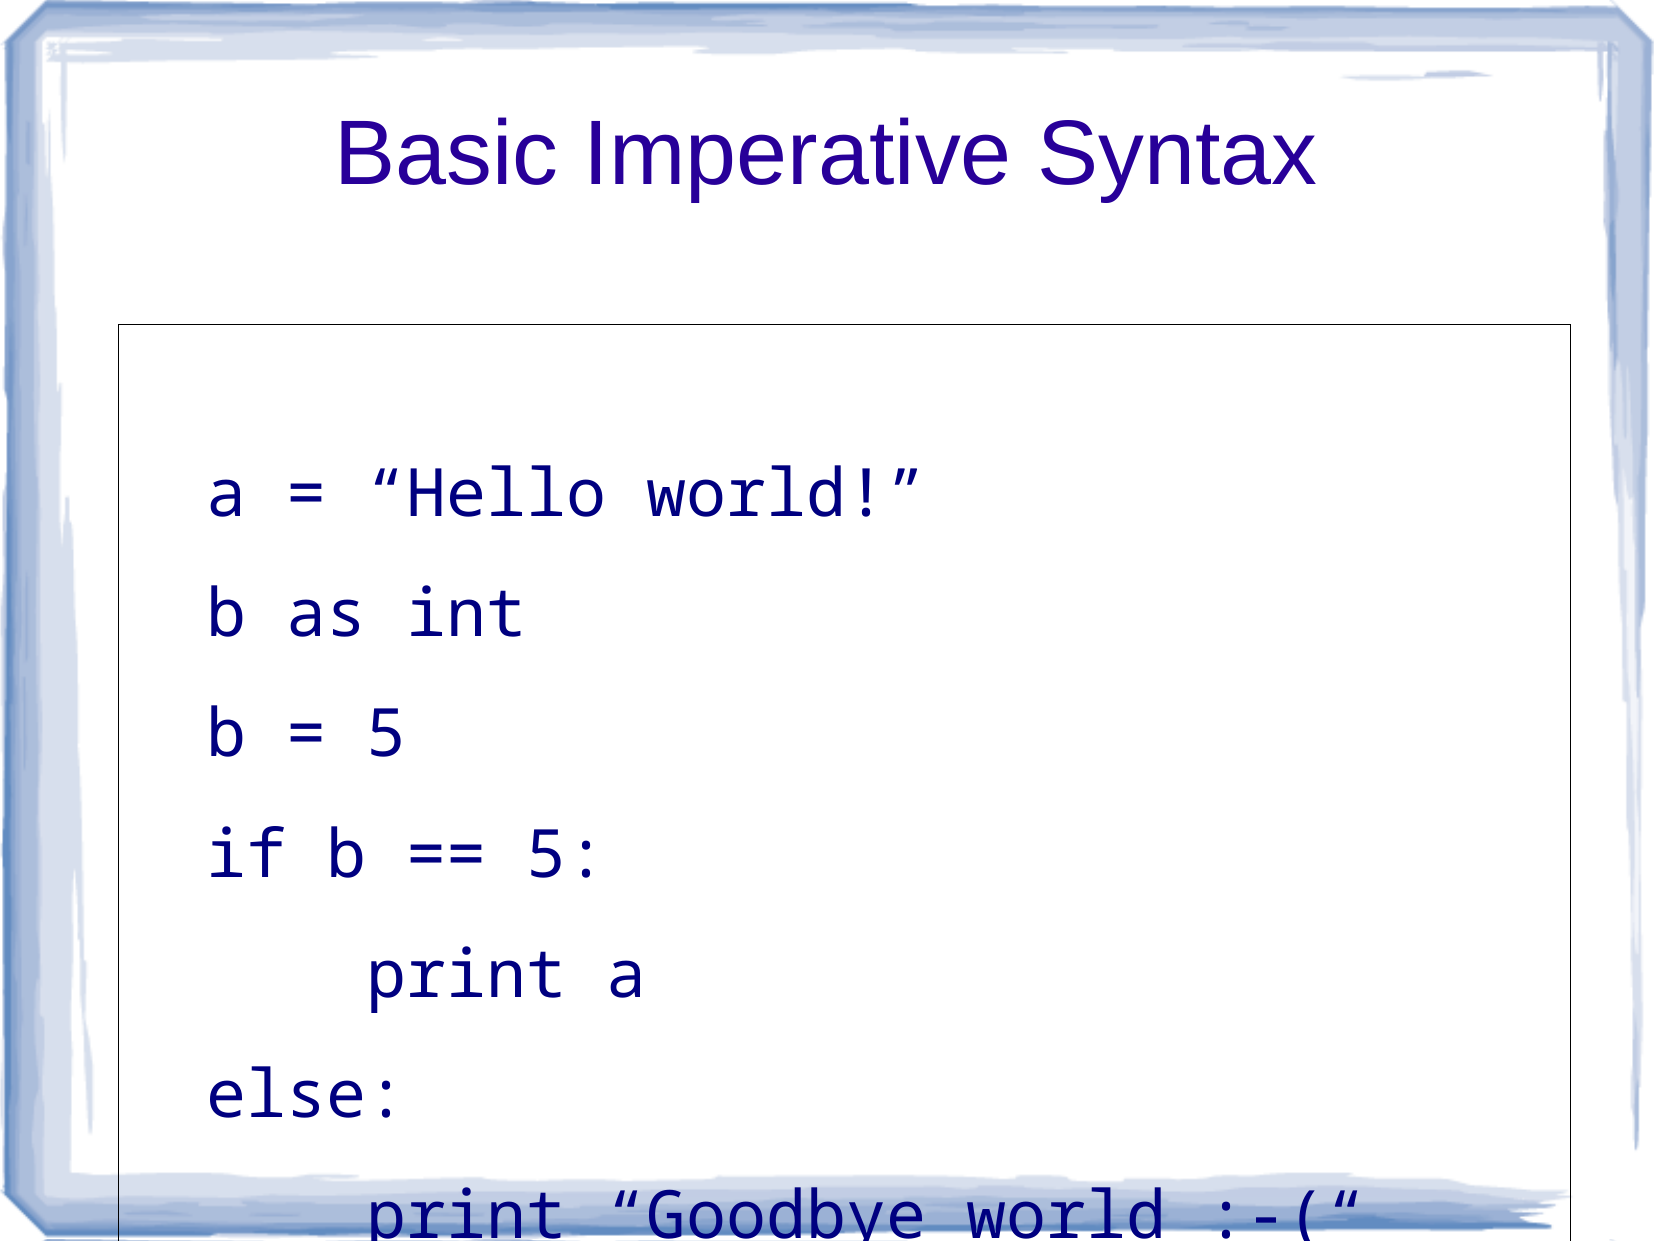

# Basic Imperative Syntax
a = “Hello world!”
b as int
b = 5
if b == 5:
 print a
else:
 print “Goodbye world :-(“